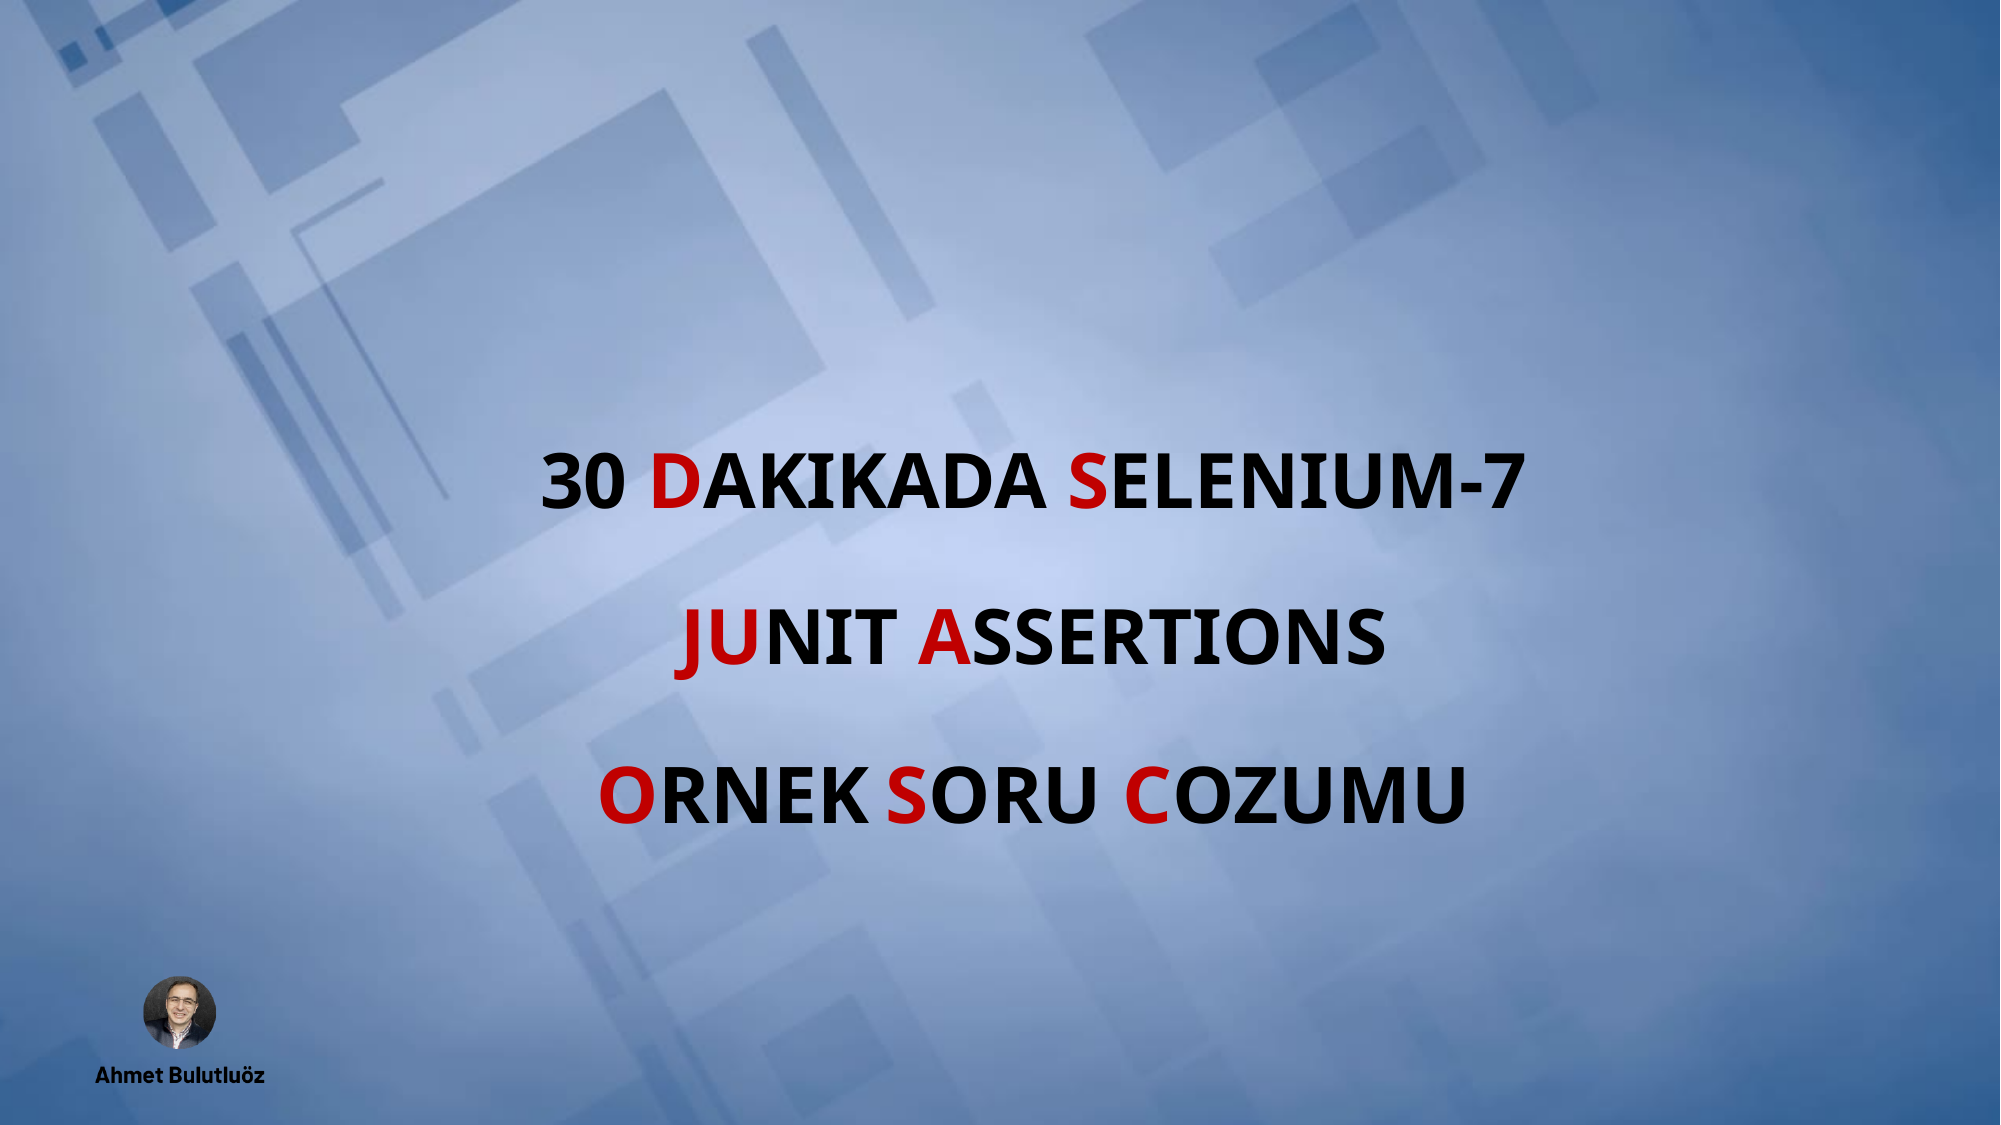

# 30 Dakikada Selenium-7 JUnit Assertions ORNek SoRU CoZUMU